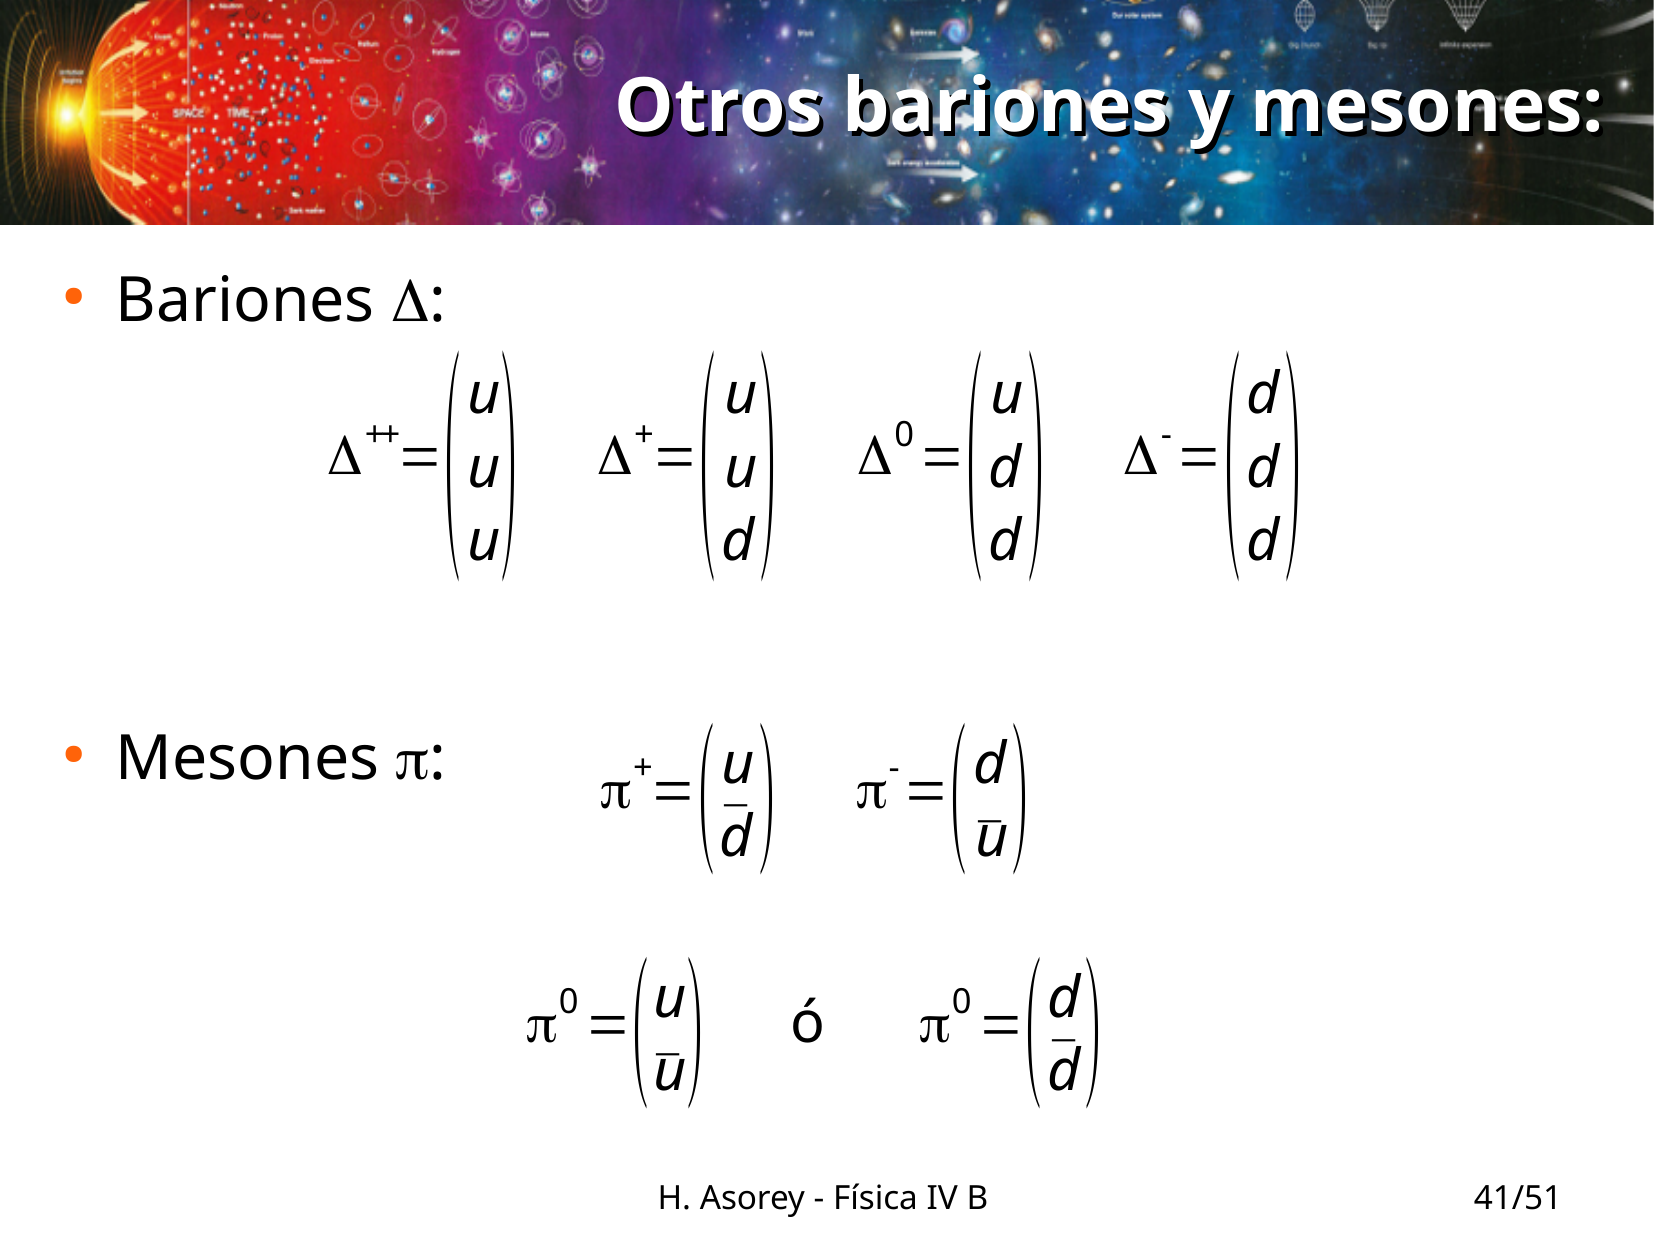

# Otros bariones y mesones:
Bariones D:
Mesones p:
H. Asorey - Física IV B
41